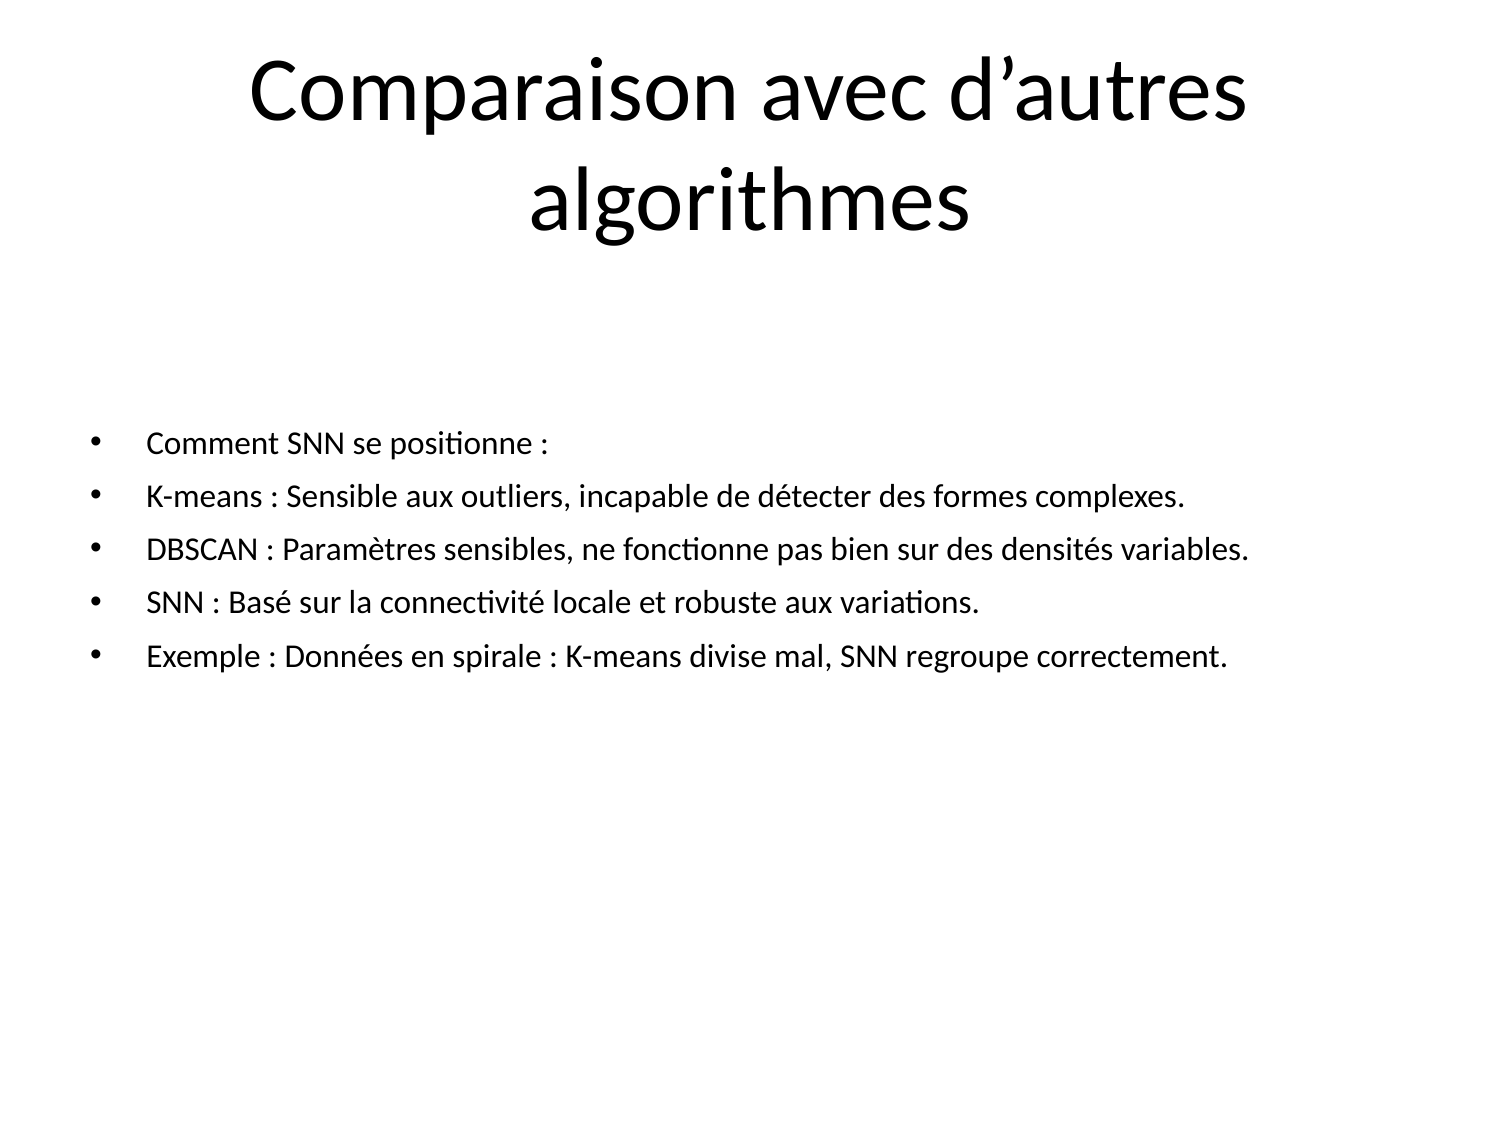

# Comparaison avec d’autres algorithmes
Comment SNN se positionne :
K-means : Sensible aux outliers, incapable de détecter des formes complexes.
DBSCAN : Paramètres sensibles, ne fonctionne pas bien sur des densités variables.
SNN : Basé sur la connectivité locale et robuste aux variations.
Exemple : Données en spirale : K-means divise mal, SNN regroupe correctement.